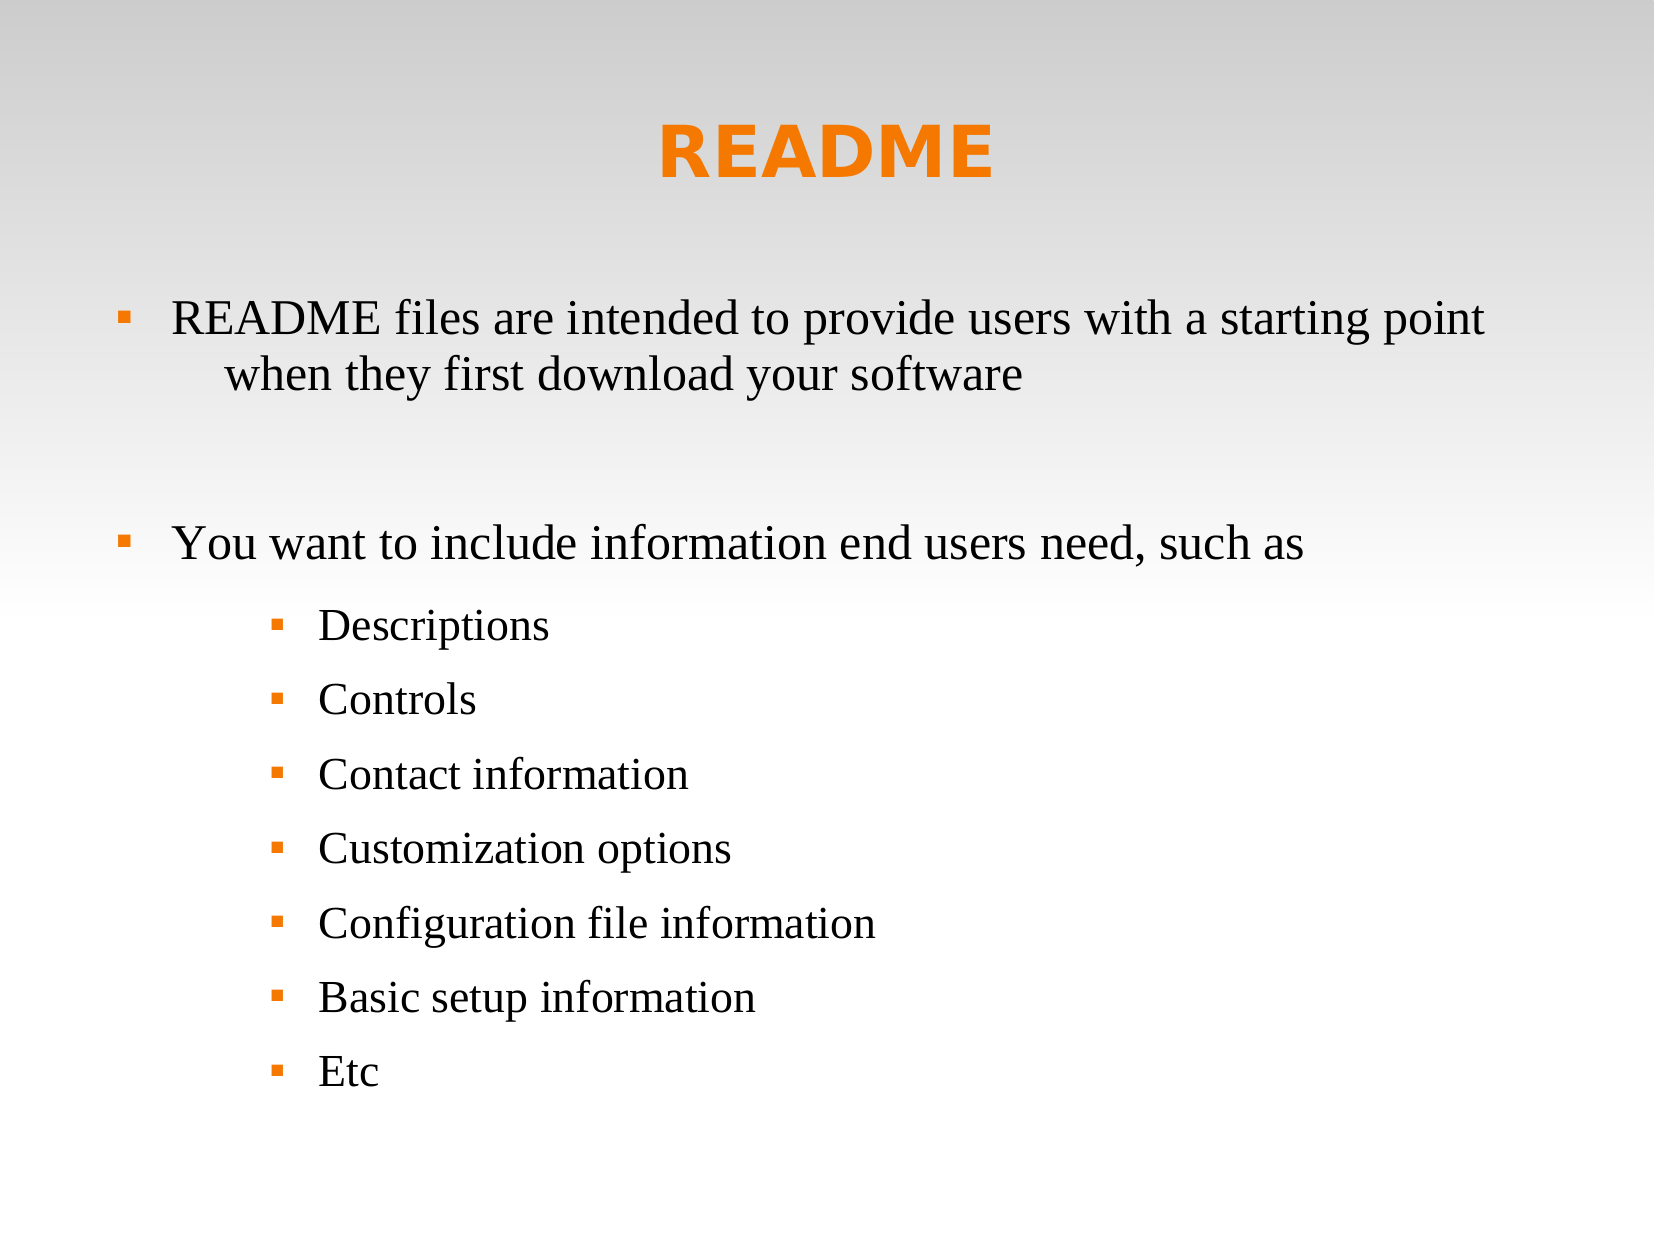

# README
README files are intended to provide users with a starting point when they first download your software
You want to include information end users need, such as
Descriptions
Controls
Contact information
Customization options
Configuration file information
Basic setup information
Etc